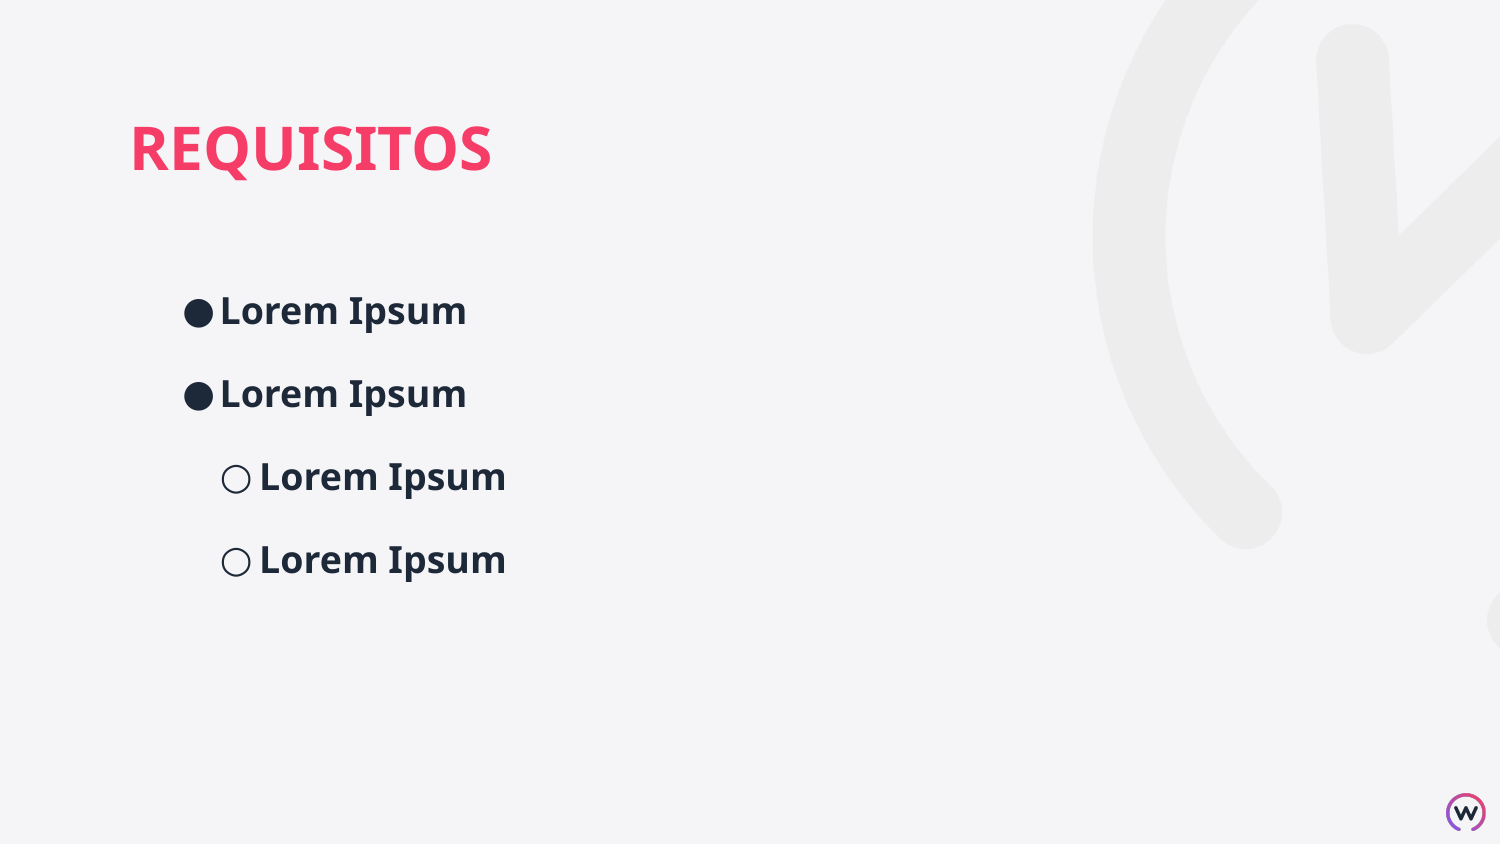

# REQUISITOS
Lorem Ipsum
Lorem Ipsum
Lorem Ipsum
Lorem Ipsum